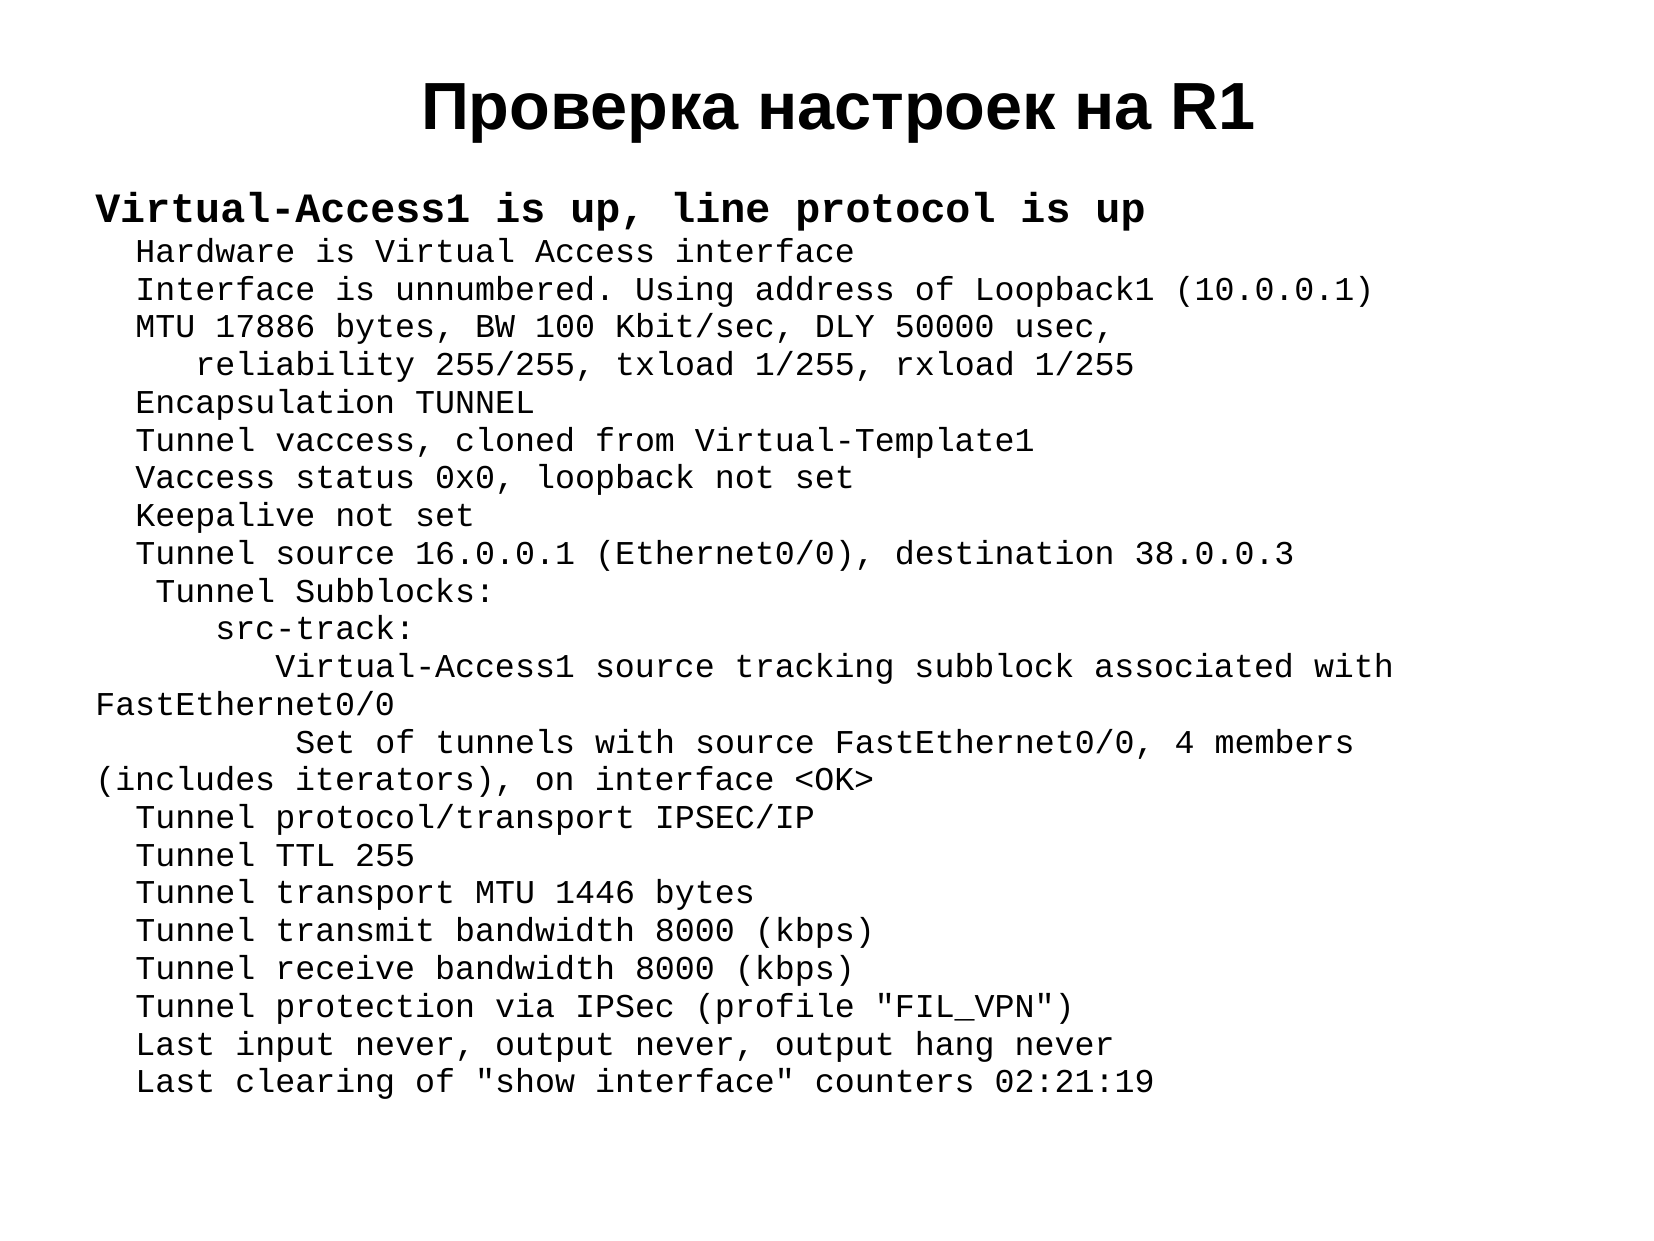

Проверка настроек на R1
# Virtual-Access1 is up, line protocol is up
 Hardware is Virtual Access interface
 Interface is unnumbered. Using address of Loopback1 (10.0.0.1)
 MTU 17886 bytes, BW 100 Kbit/sec, DLY 50000 usec,
 reliability 255/255, txload 1/255, rxload 1/255
 Encapsulation TUNNEL
 Tunnel vaccess, cloned from Virtual-Template1
 Vaccess status 0x0, loopback not set
 Keepalive not set
 Tunnel source 16.0.0.1 (Ethernet0/0), destination 38.0.0.3
 Tunnel Subblocks:
 src-track:
 Virtual-Access1 source tracking subblock associated with FastEthernet0/0
 Set of tunnels with source FastEthernet0/0, 4 members (includes iterators), on interface <OK>
 Tunnel protocol/transport IPSEC/IP
 Tunnel TTL 255
 Tunnel transport MTU 1446 bytes
 Tunnel transmit bandwidth 8000 (kbps)
 Tunnel receive bandwidth 8000 (kbps)
 Tunnel protection via IPSec (profile "FIL_VPN")
 Last input never, output never, output hang never
 Last clearing of "show interface" counters 02:21:19